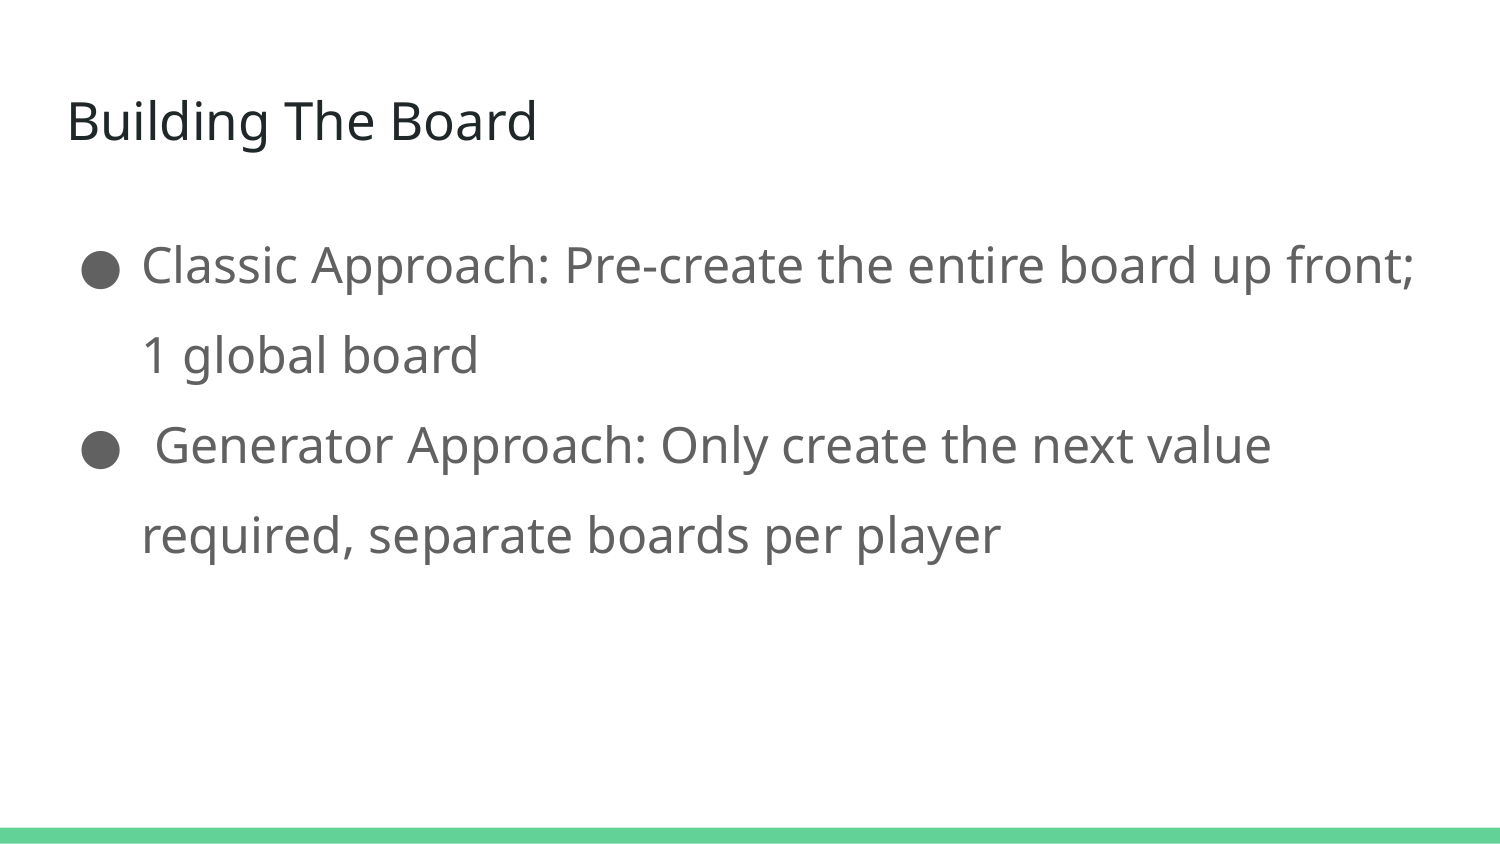

# Building The Board
Classic Approach: Pre-create the entire board up front; 1 global board
 Generator Approach: Only create the next value required, separate boards per player